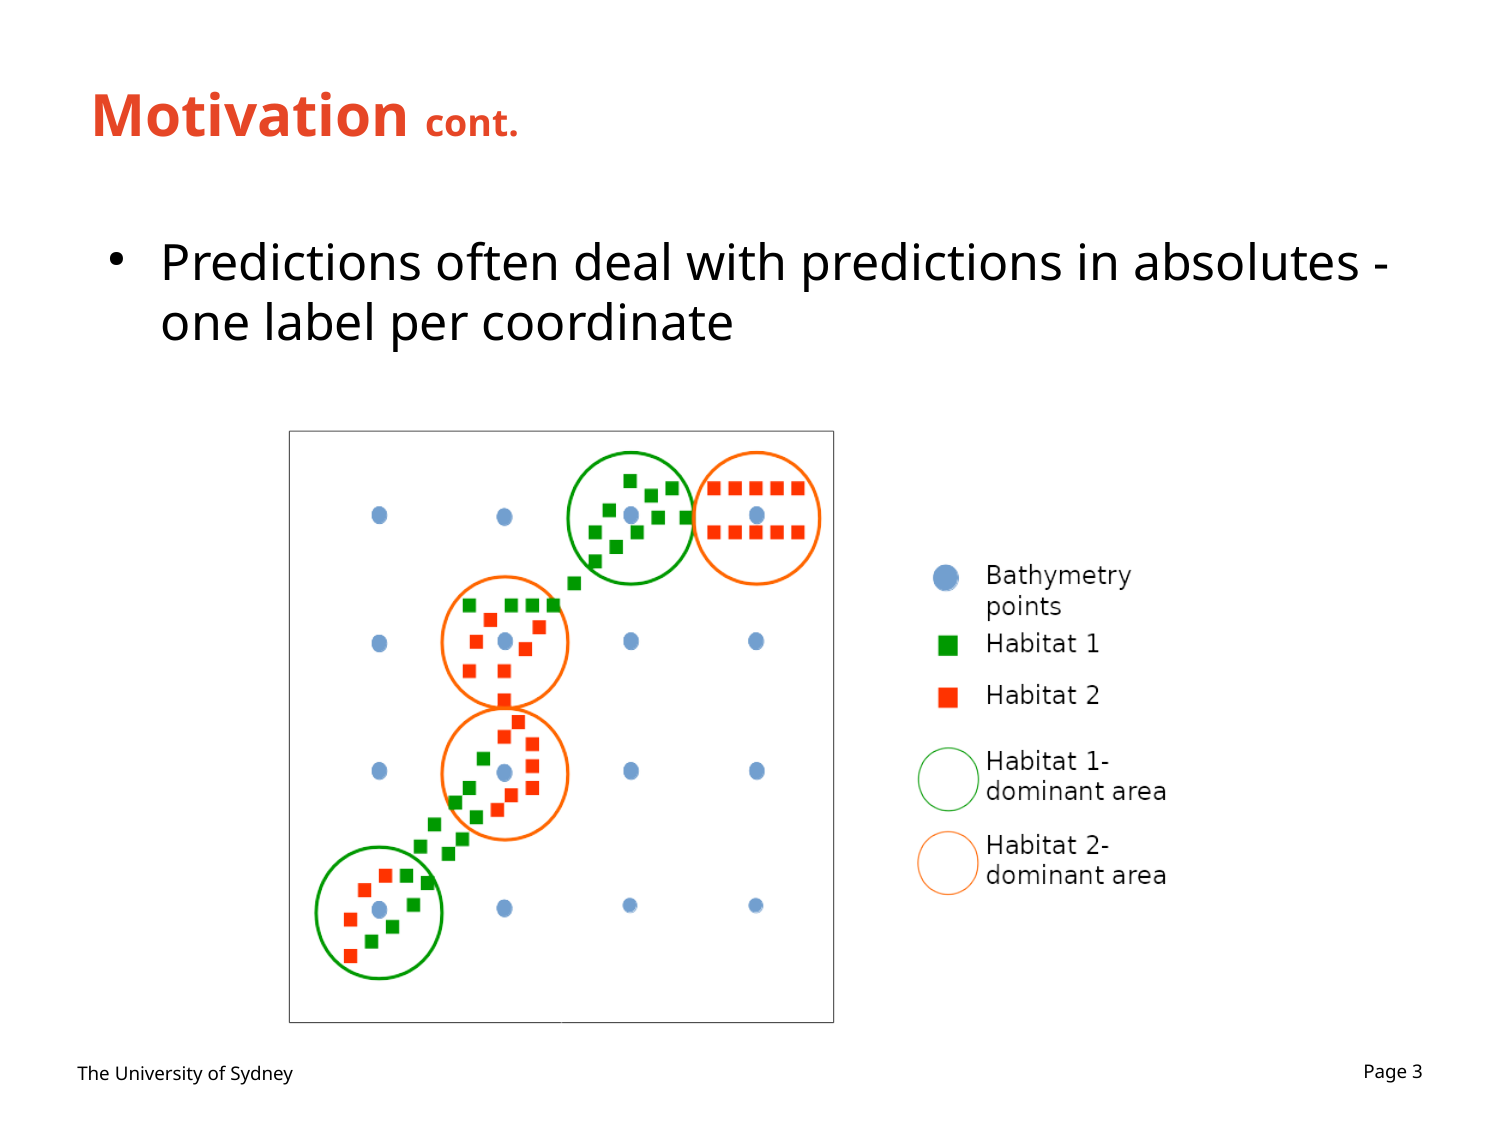

# Motivation cont.
Predictions often deal with predictions in absolutes - one label per coordinate